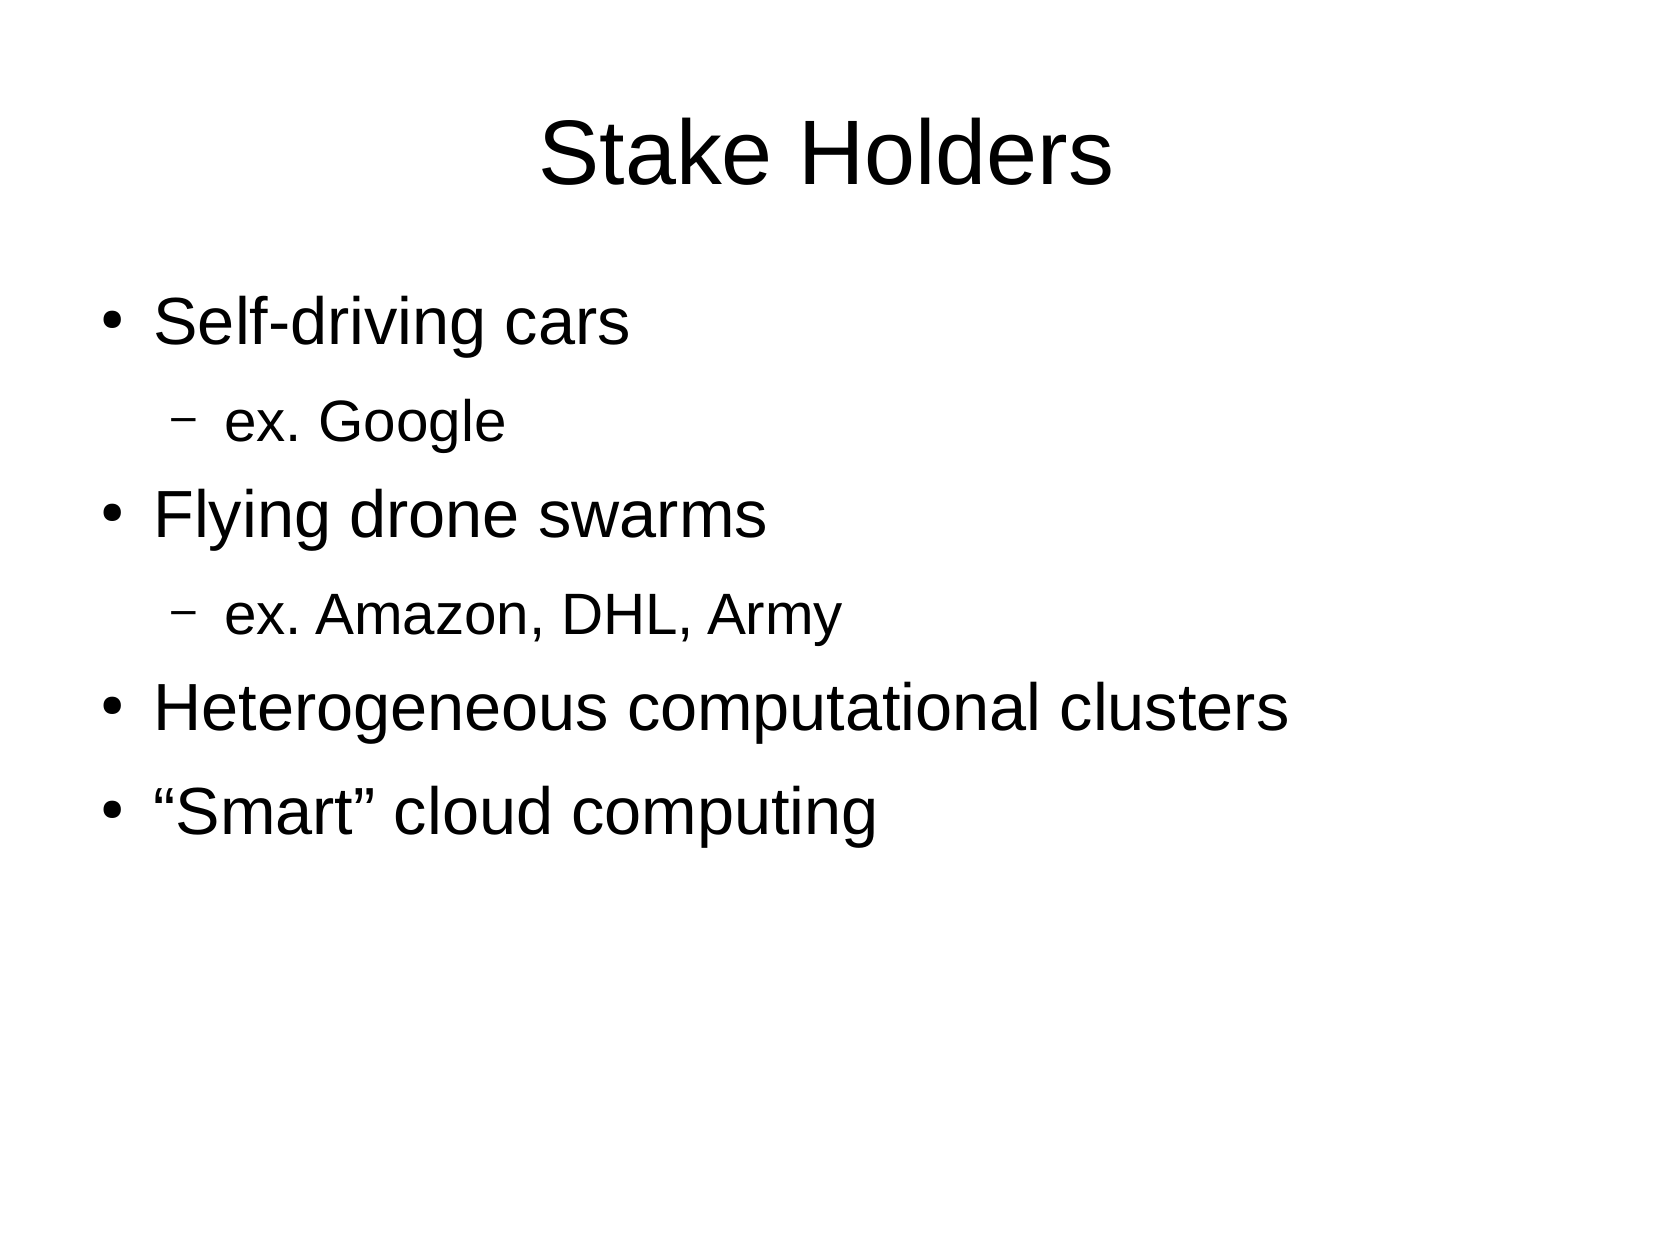

# Stake Holders
Self-driving cars
ex. Google
Flying drone swarms
ex. Amazon, DHL, Army
Heterogeneous computational clusters
“Smart” cloud computing